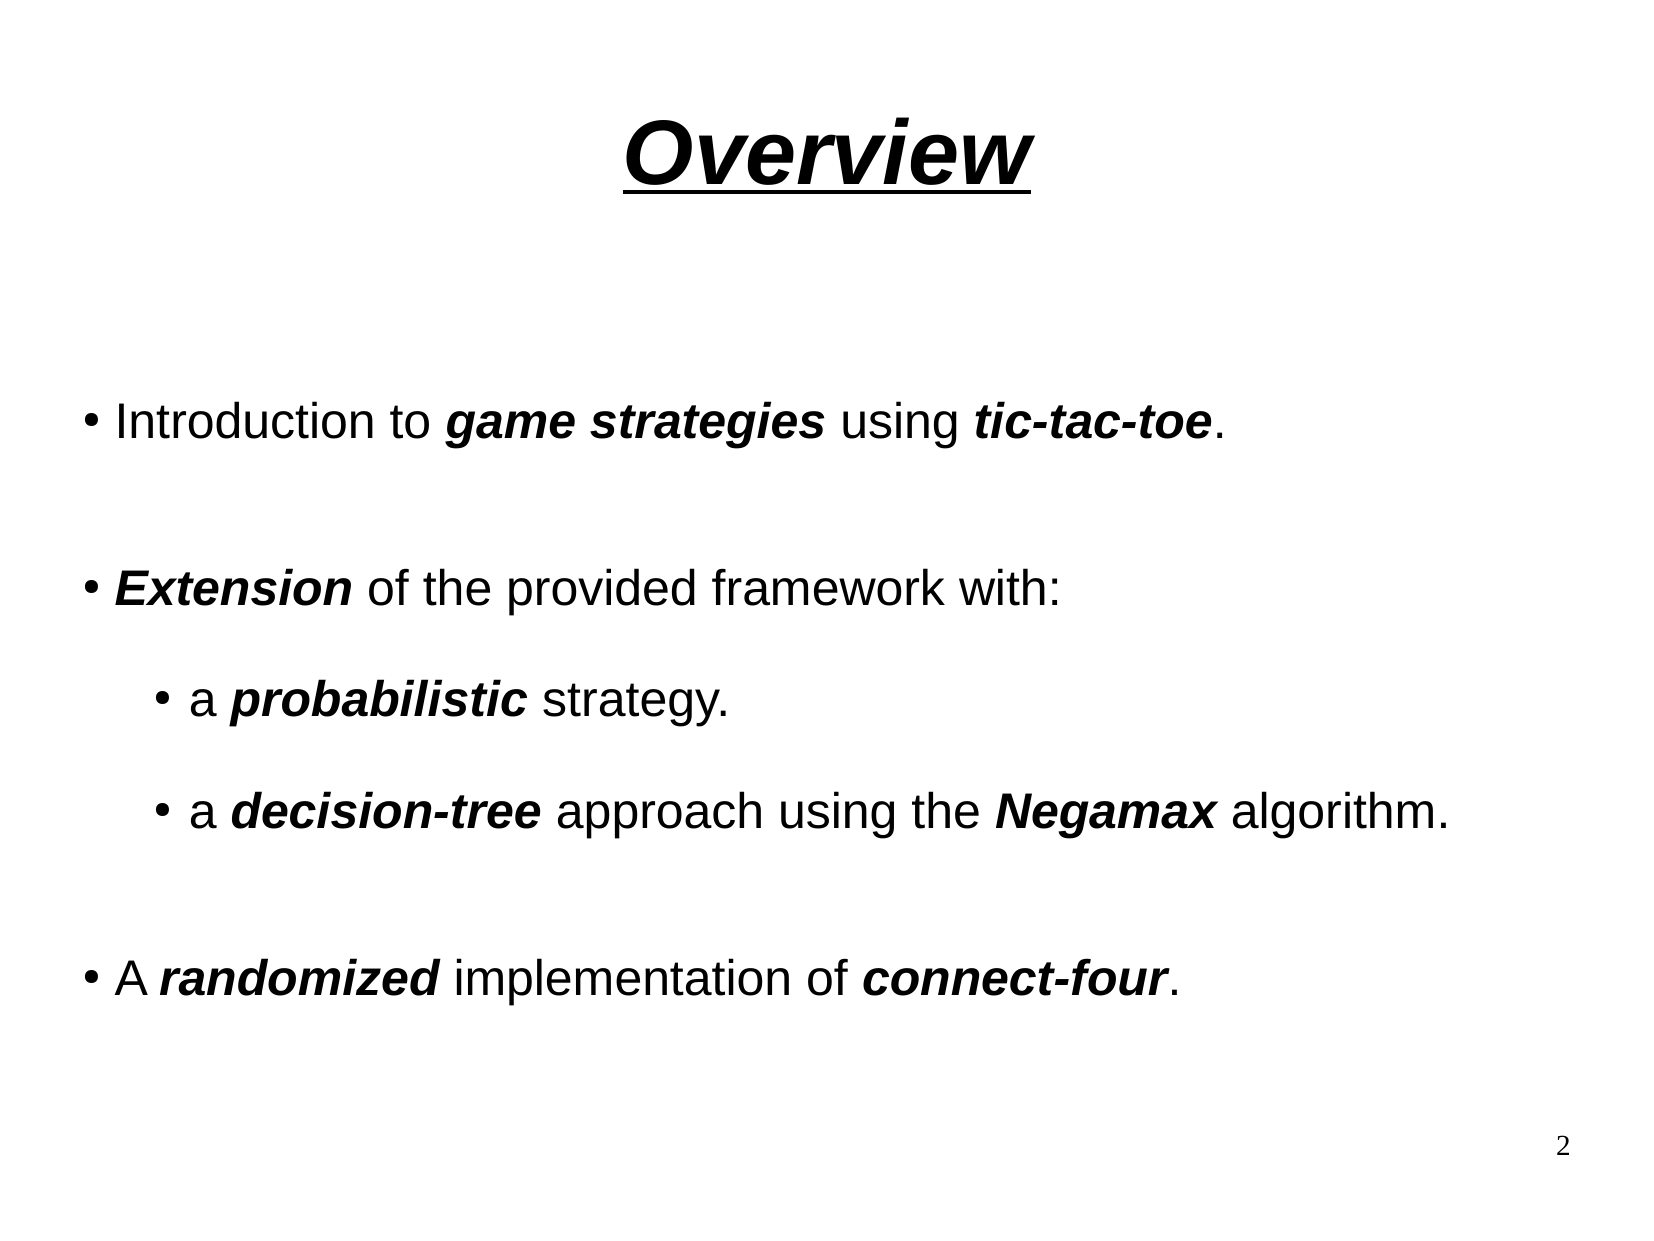

# Overview
 Introduction to game strategies using tic-tac-toe.
 Extension of the provided framework with:
a probabilistic strategy.
a decision-tree approach using the Negamax algorithm.
 A randomized implementation of connect-four.
2